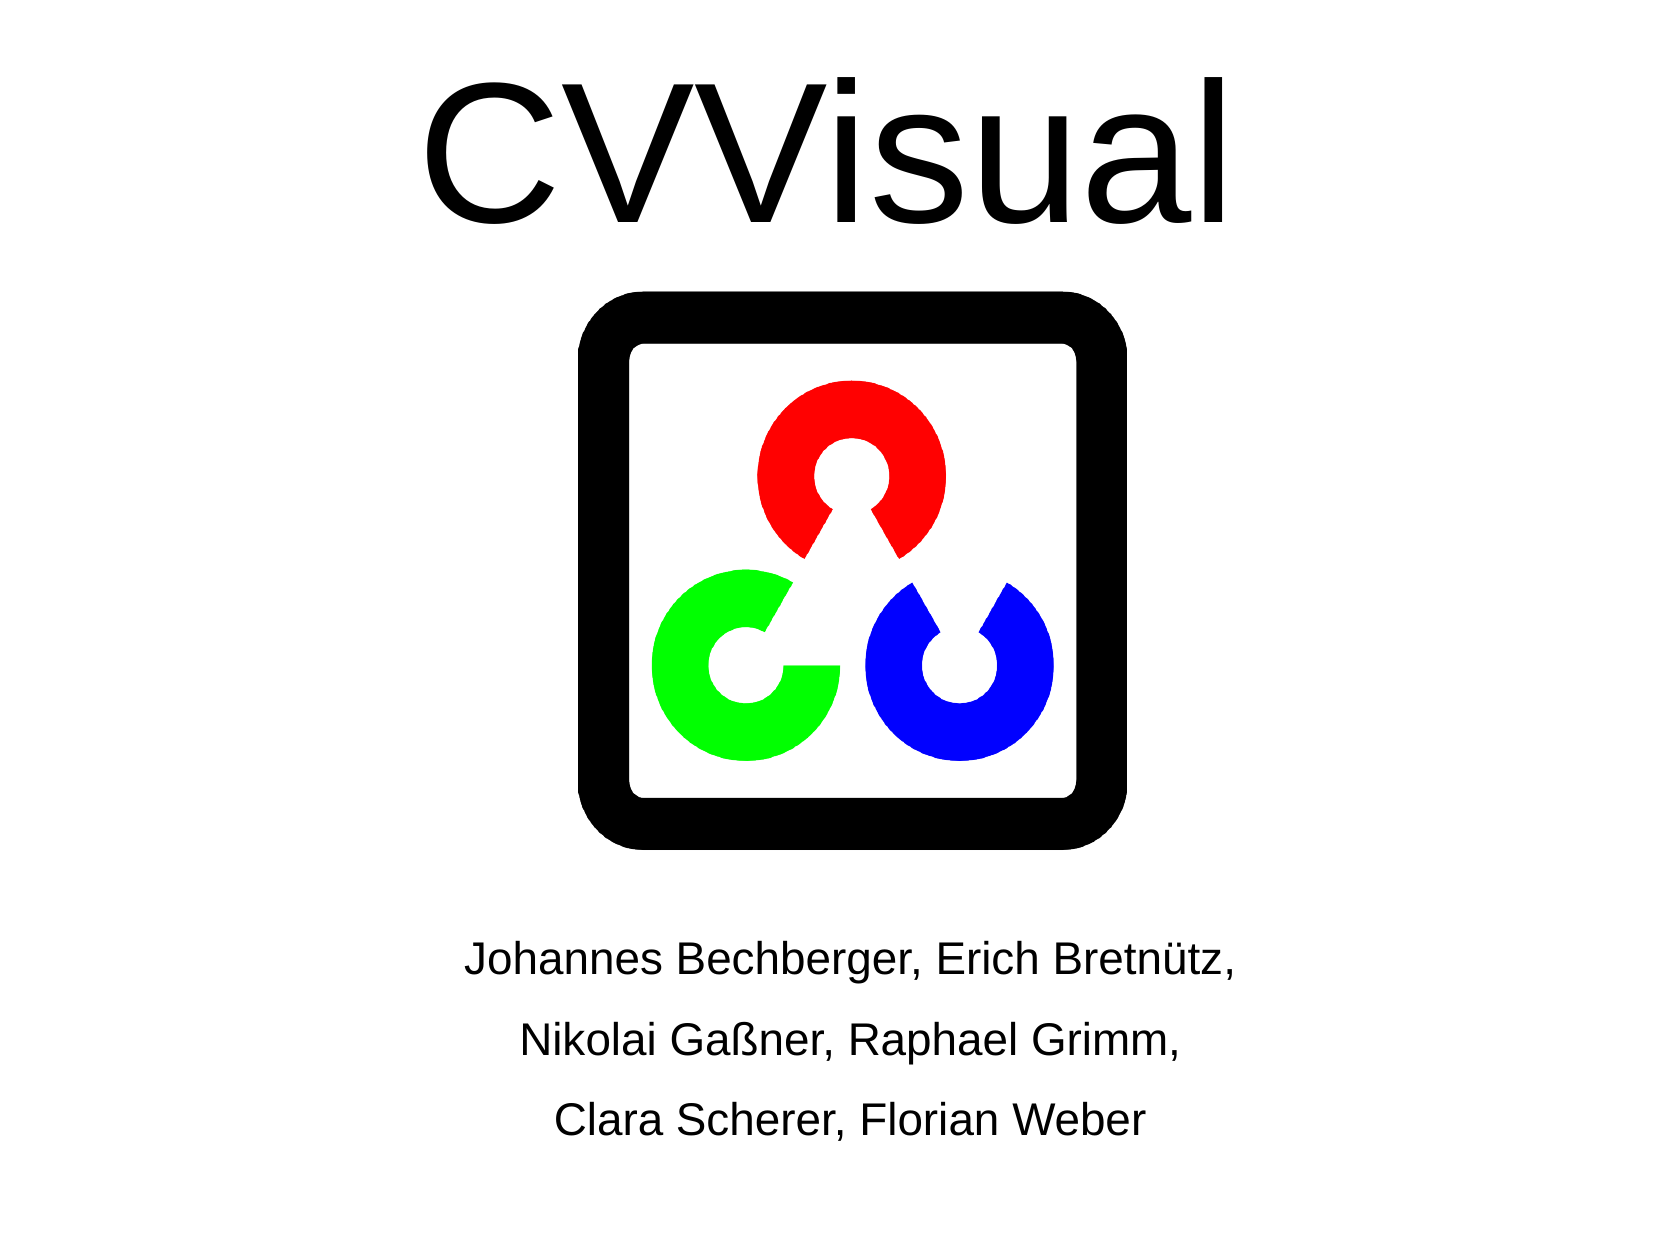

# CVVisual
Johannes Bechberger, Erich Bretnütz,
Nikolai Gaßner, Raphael Grimm,
Clara Scherer, Florian Weber